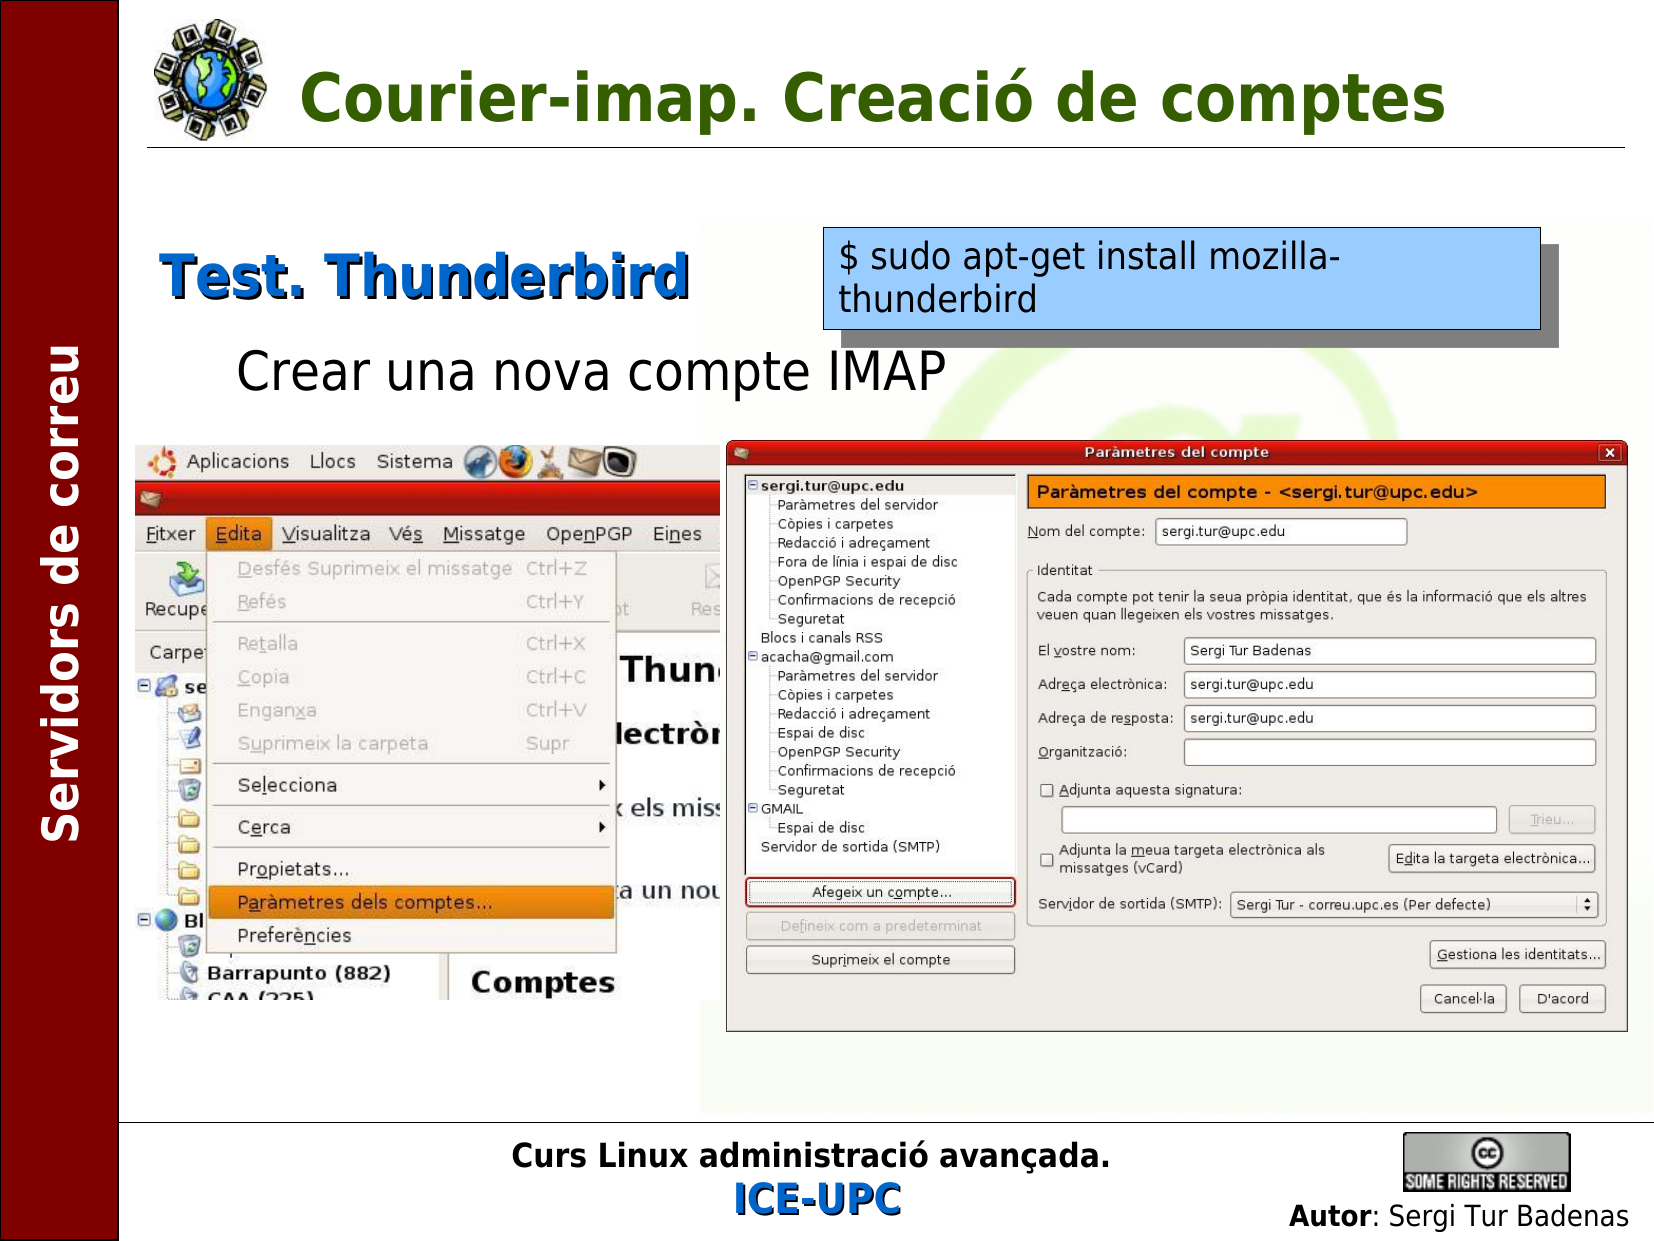

# Courier-imap. Creació de comptes
$ sudo apt-get install mozilla-thunderbird
Test. Thunderbird
Crear una nova compte IMAP